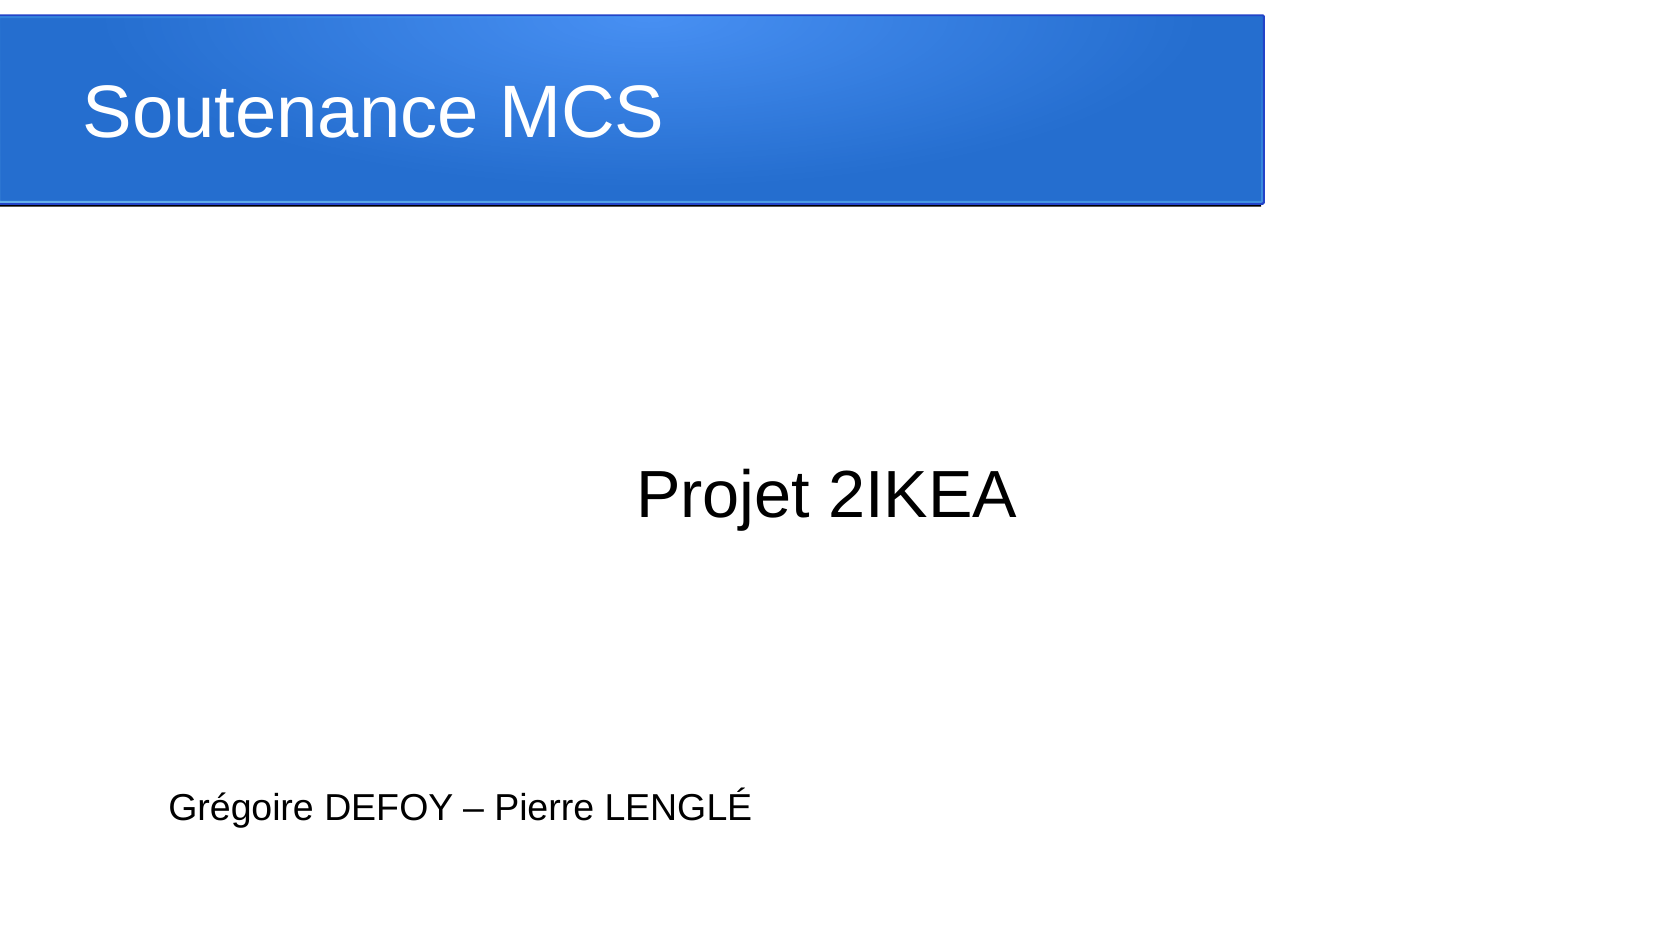

# Soutenance MCS
Projet 2IKEA
Grégoire DEFOY – Pierre LENGLÉ